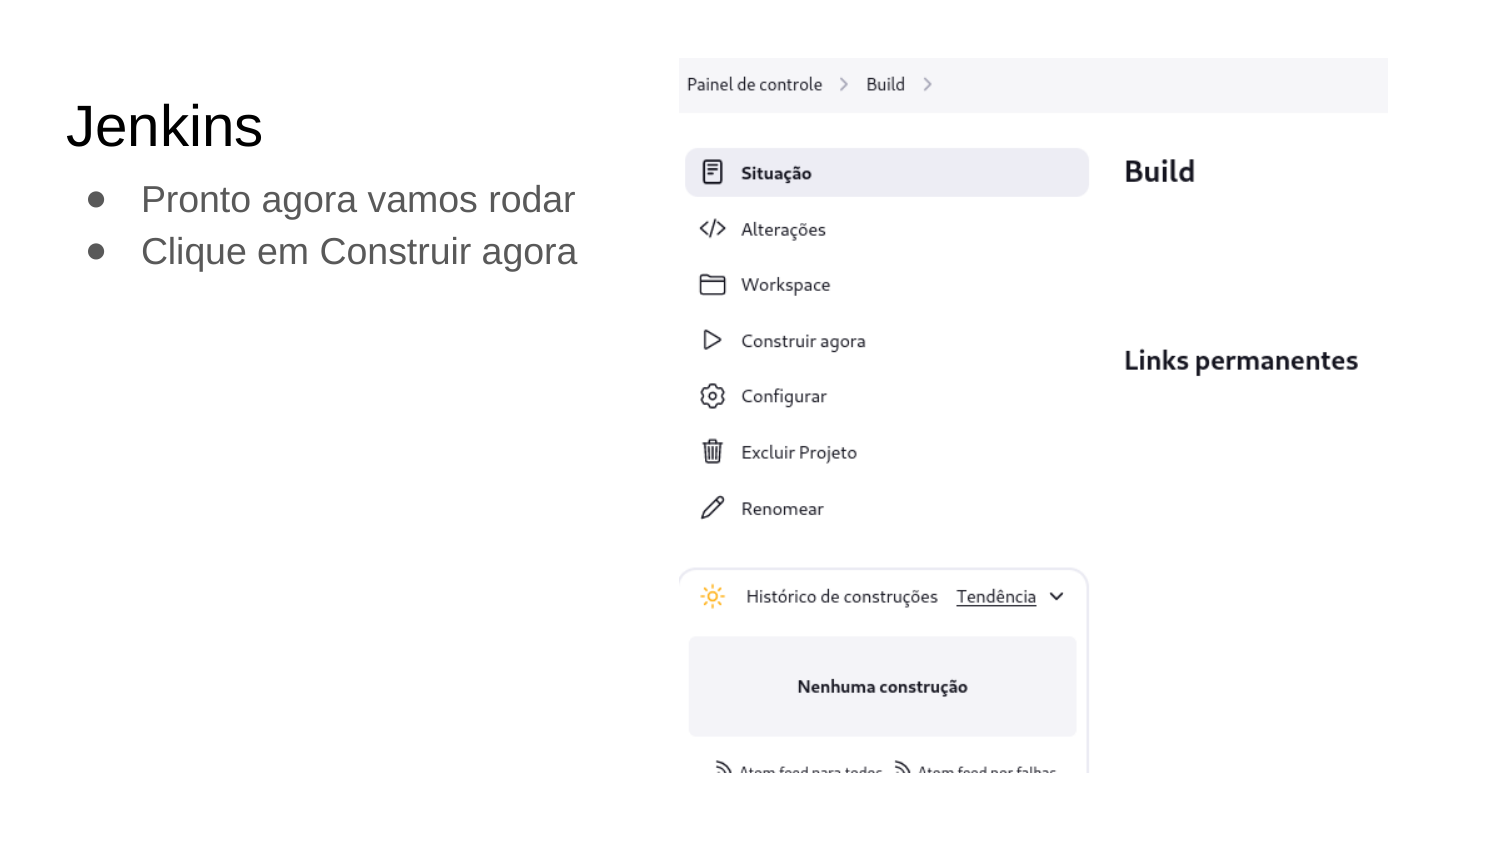

# Jenkins
Pronto agora vamos rodar
Clique em Construir agora